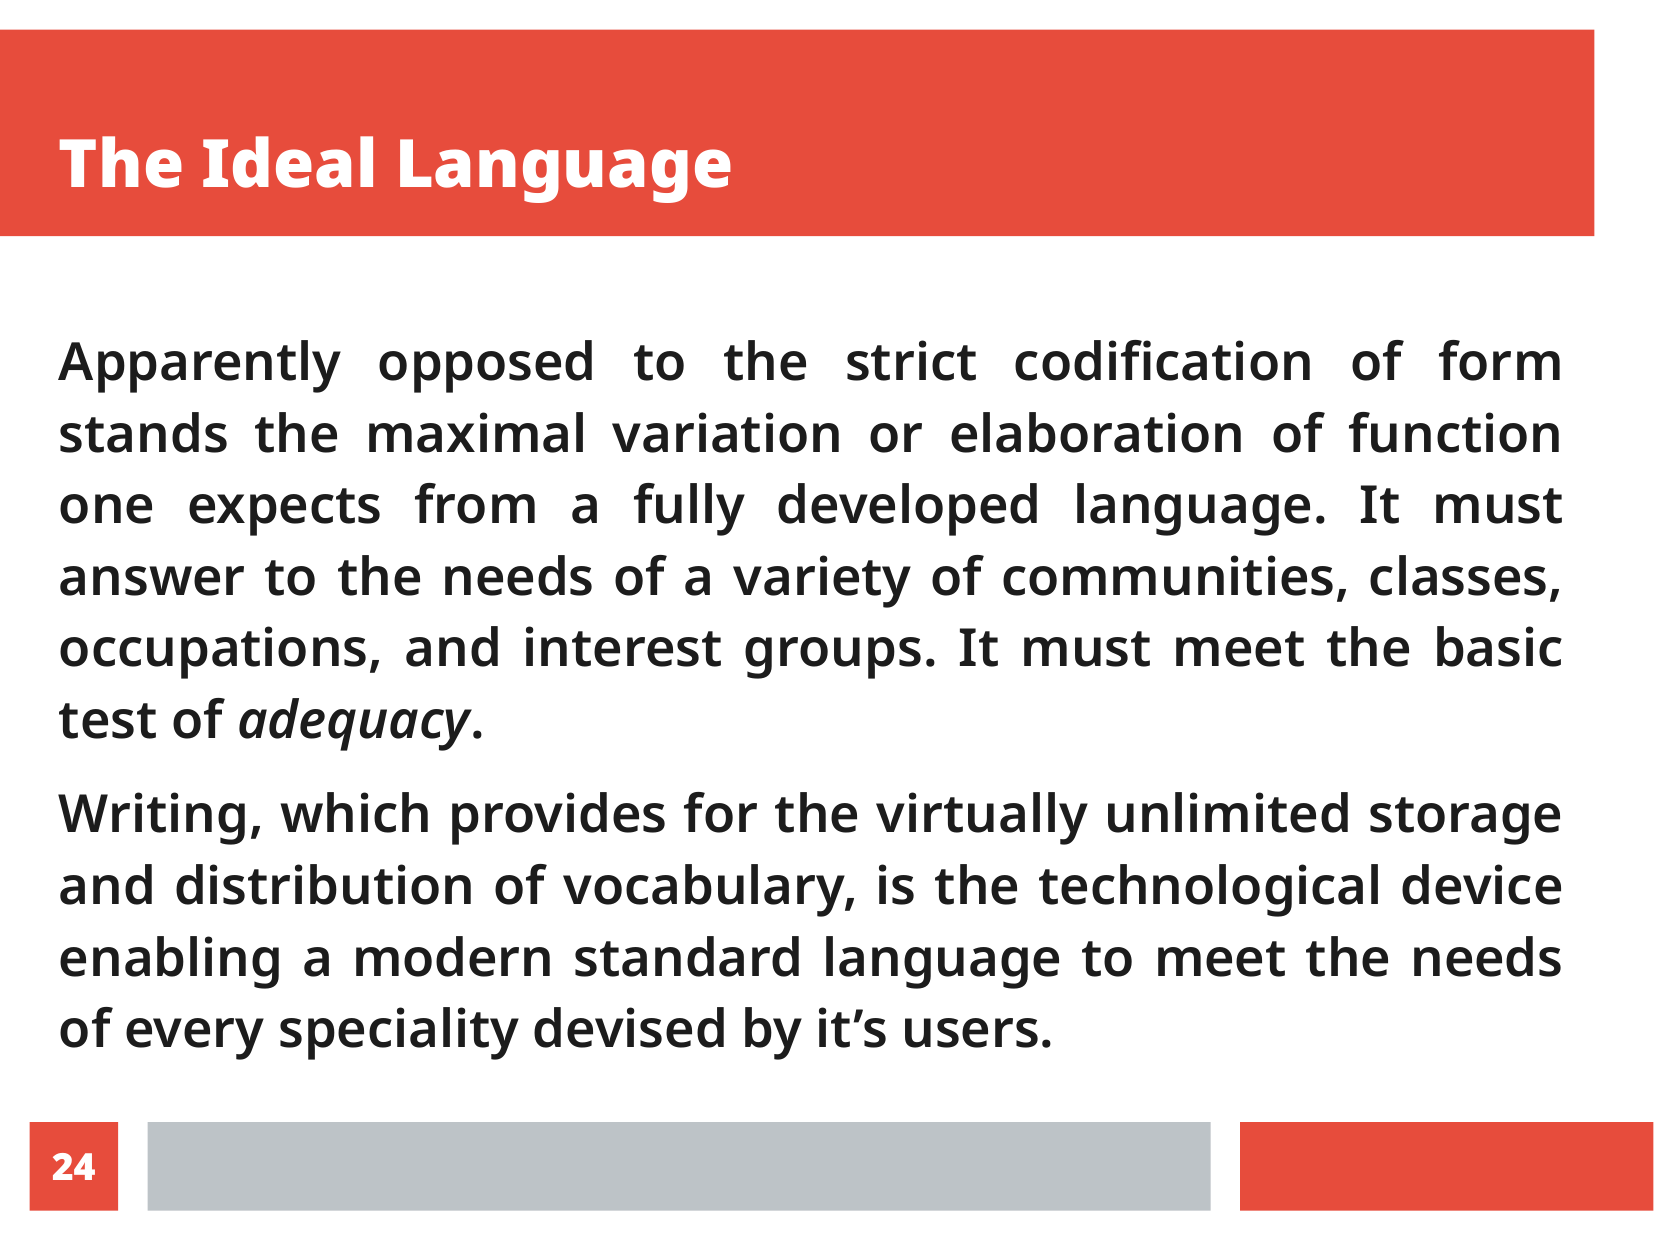

# The Ideal Language
Apparently opposed to the strict codification of form stands the maximal variation or elaboration of function one expects from a fully developed language. It must answer to the needs of a variety of communities, classes, occupations, and interest groups. It must meet the basic test of adequacy.
Writing, which provides for the virtually unlimited storage and distribution of vocabulary, is the technological device enabling a modern standard language to meet the needs of every speciality devised by it’s users.
24